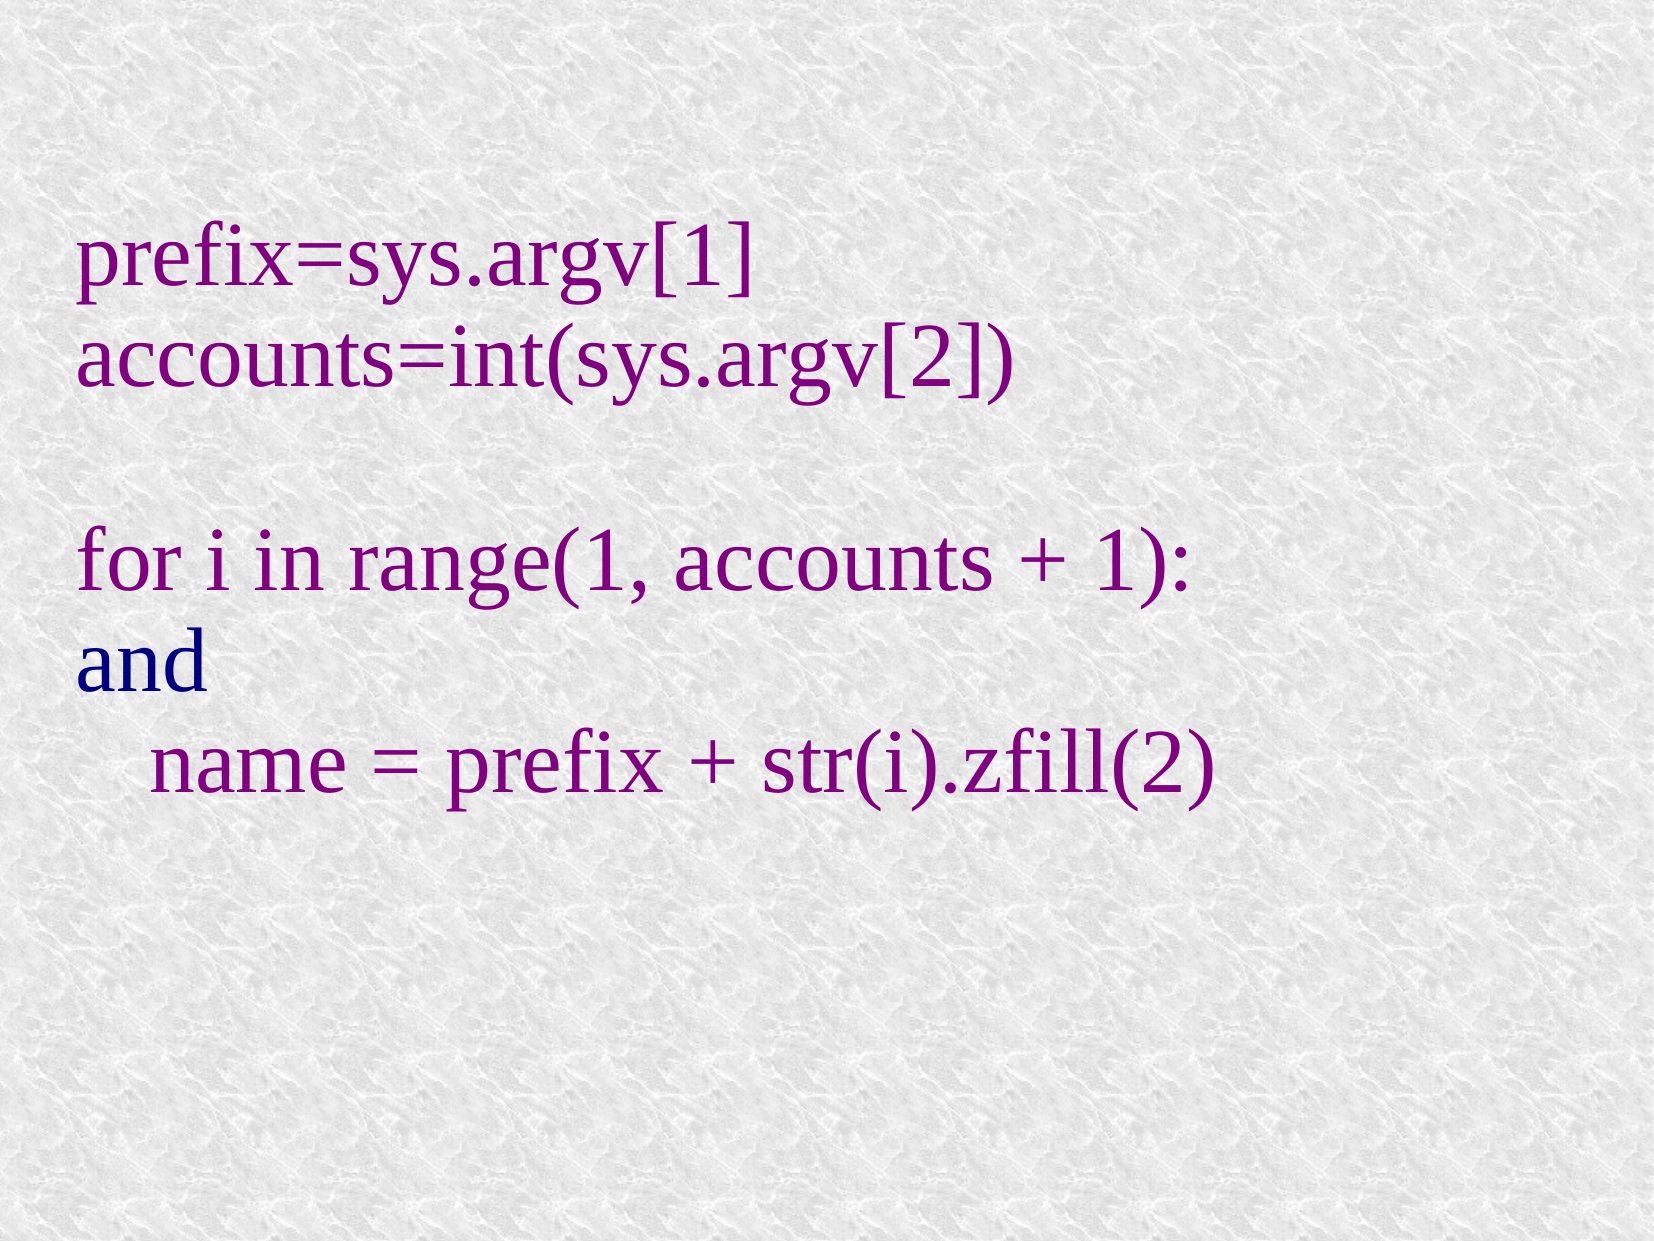

# prefix=sys.argv[1] accounts=int(sys.argv[2]) for i in range(1, accounts + 1): and name = prefix + str(i).zfill(2)